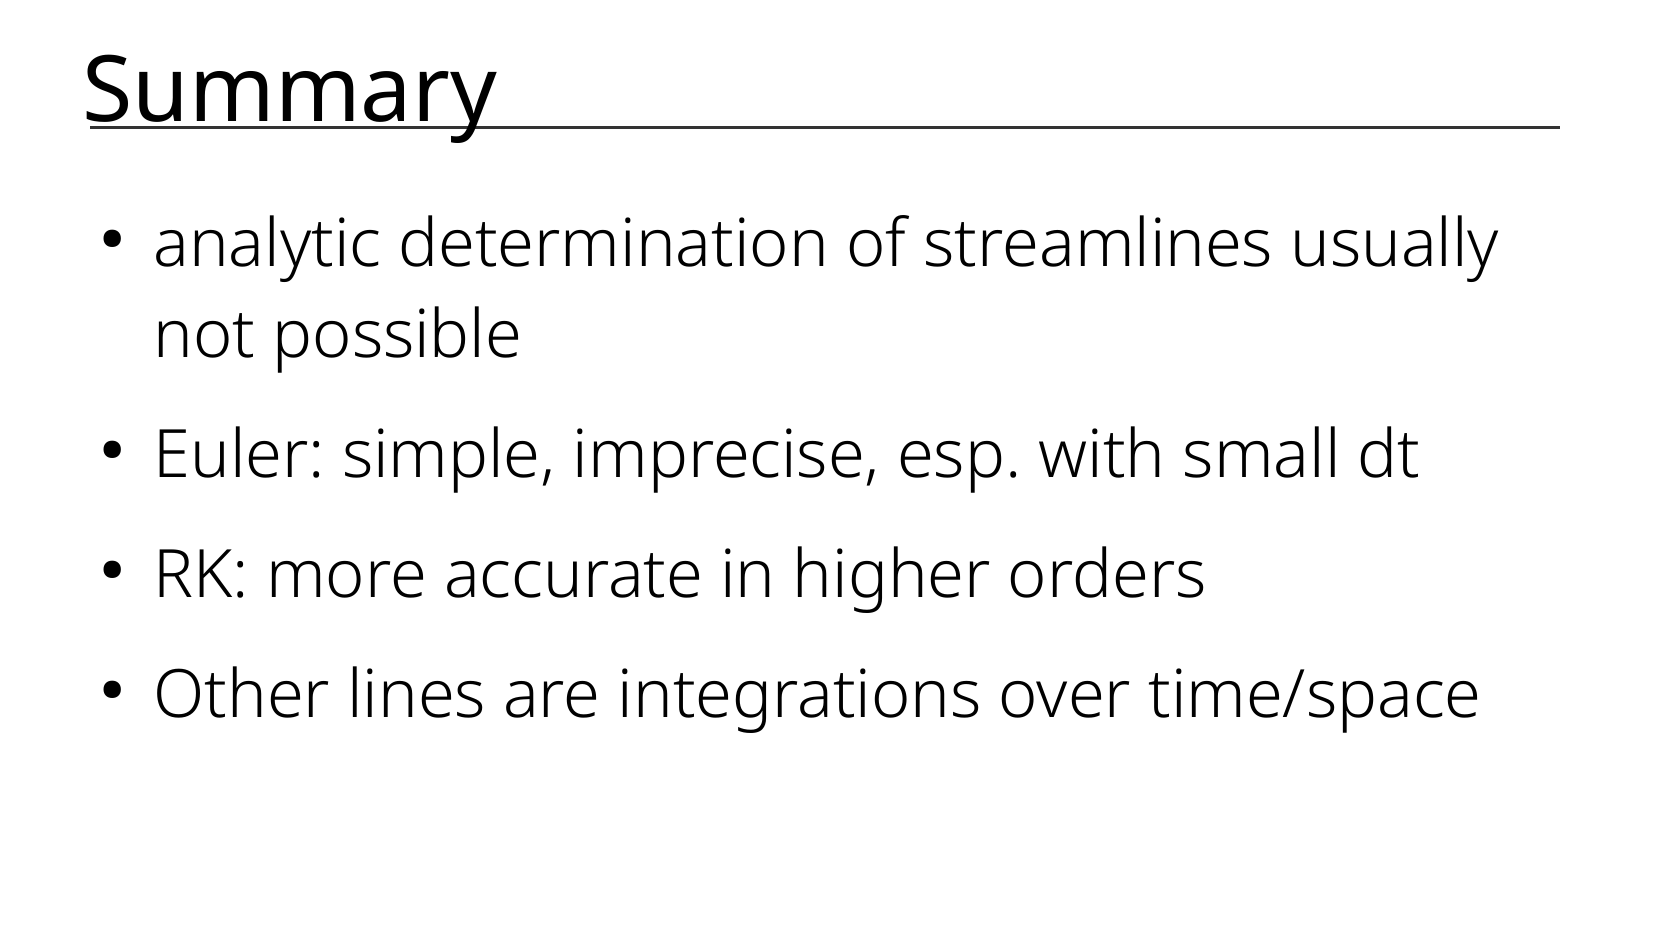

# Summary
analytic determination of streamlines usually not possible
Euler: simple, imprecise, esp. with small dt
RK: more accurate in higher orders
Other lines are integrations over time/space